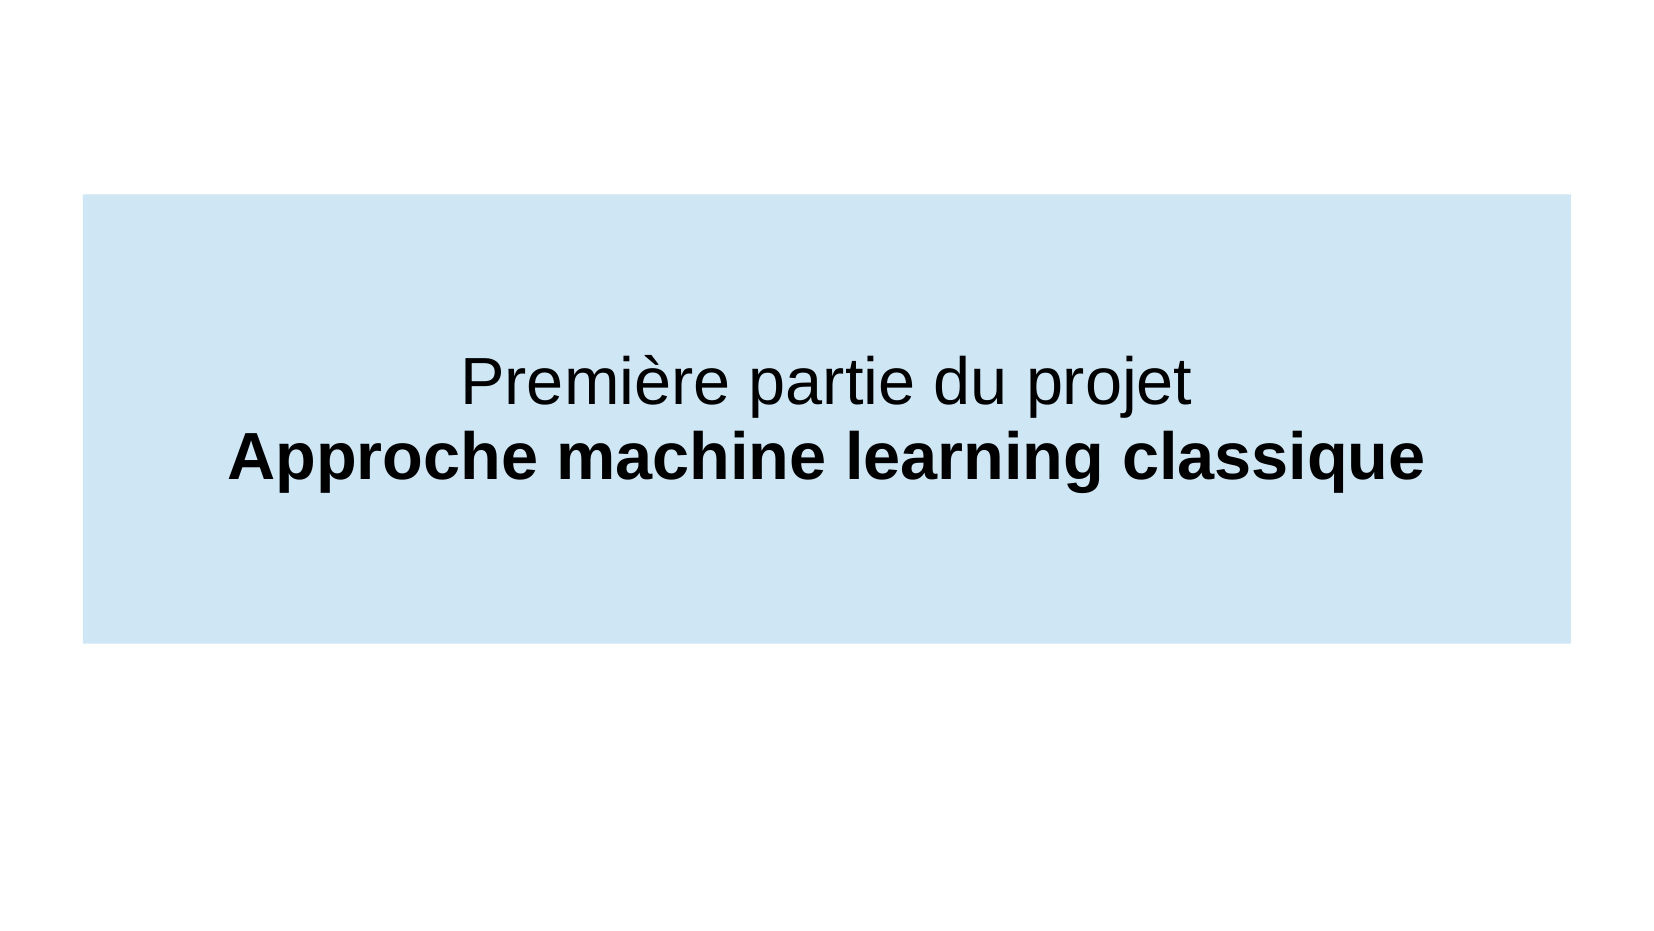

# Première partie du projet Approche machine learning classique